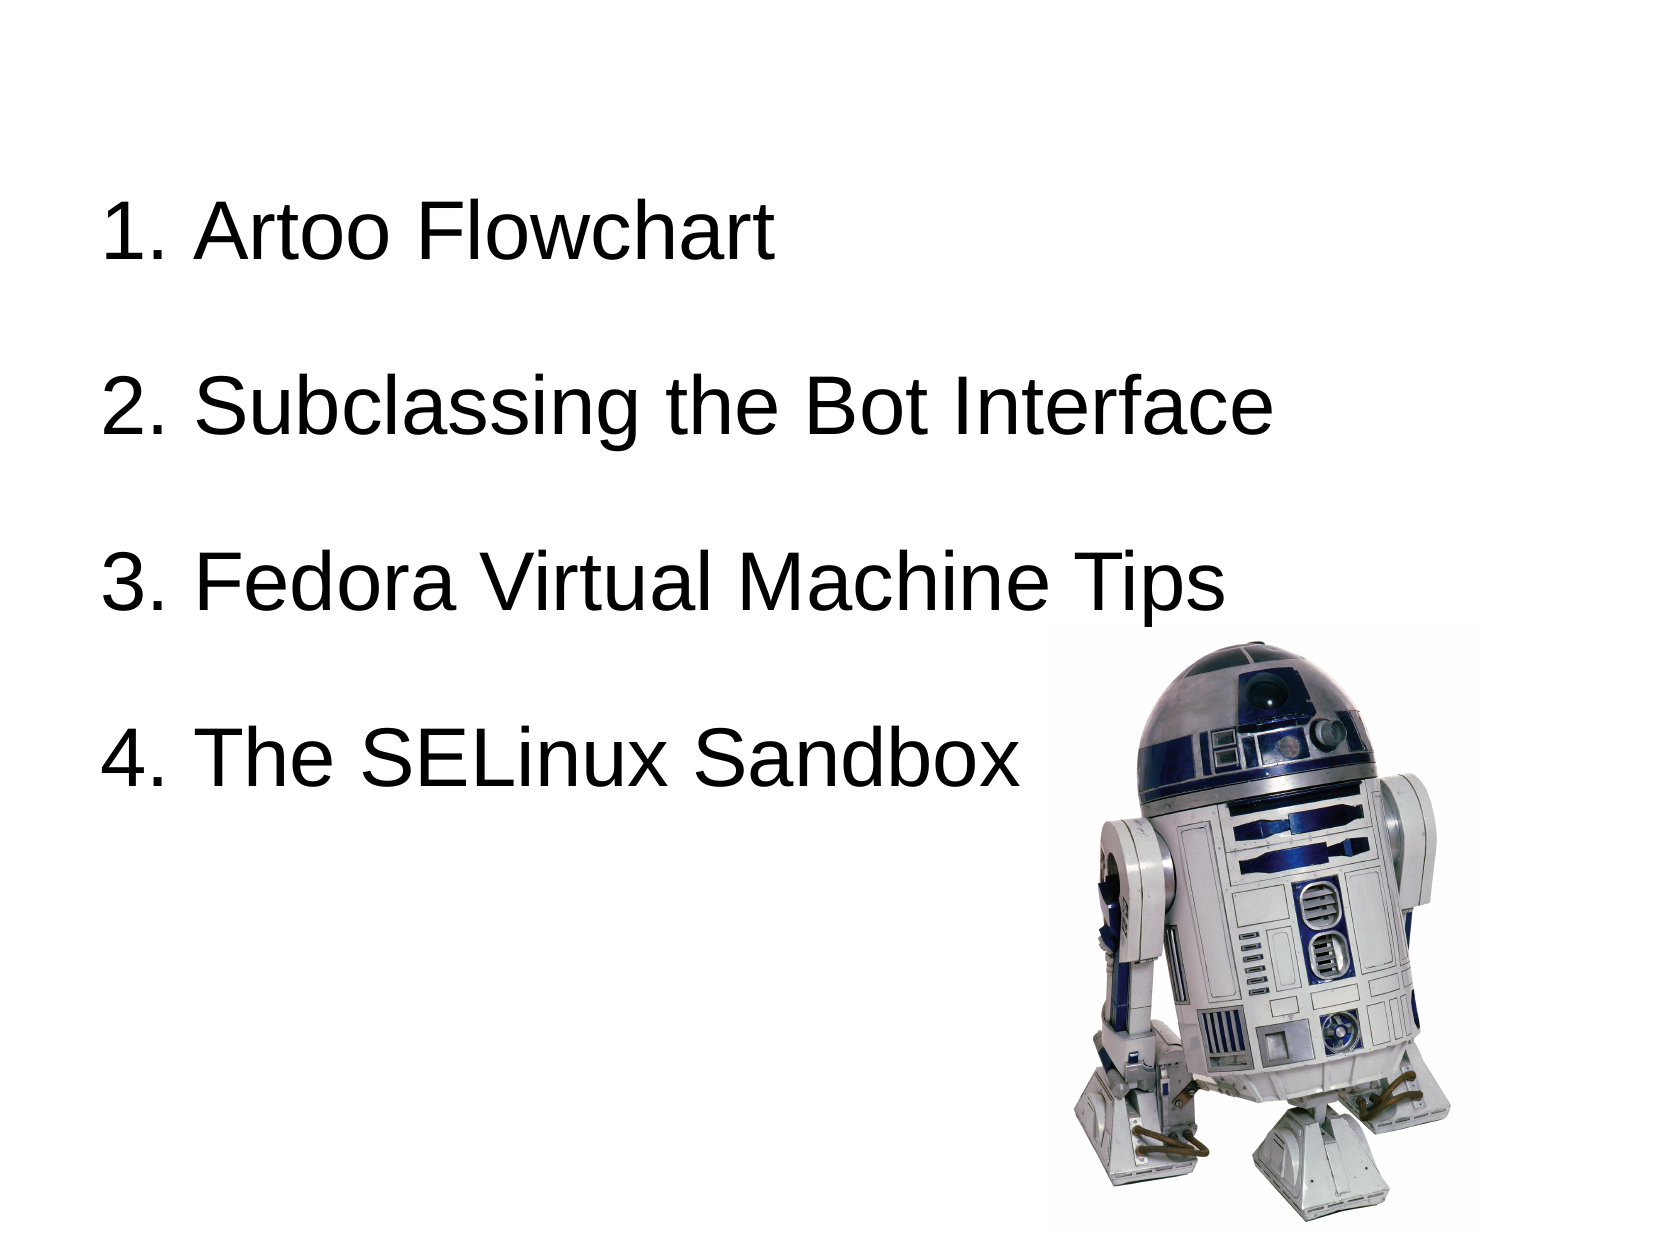

# Artoo Flowchart
 Subclassing the Bot Interface
 Fedora Virtual Machine Tips
 The SELinux Sandbox